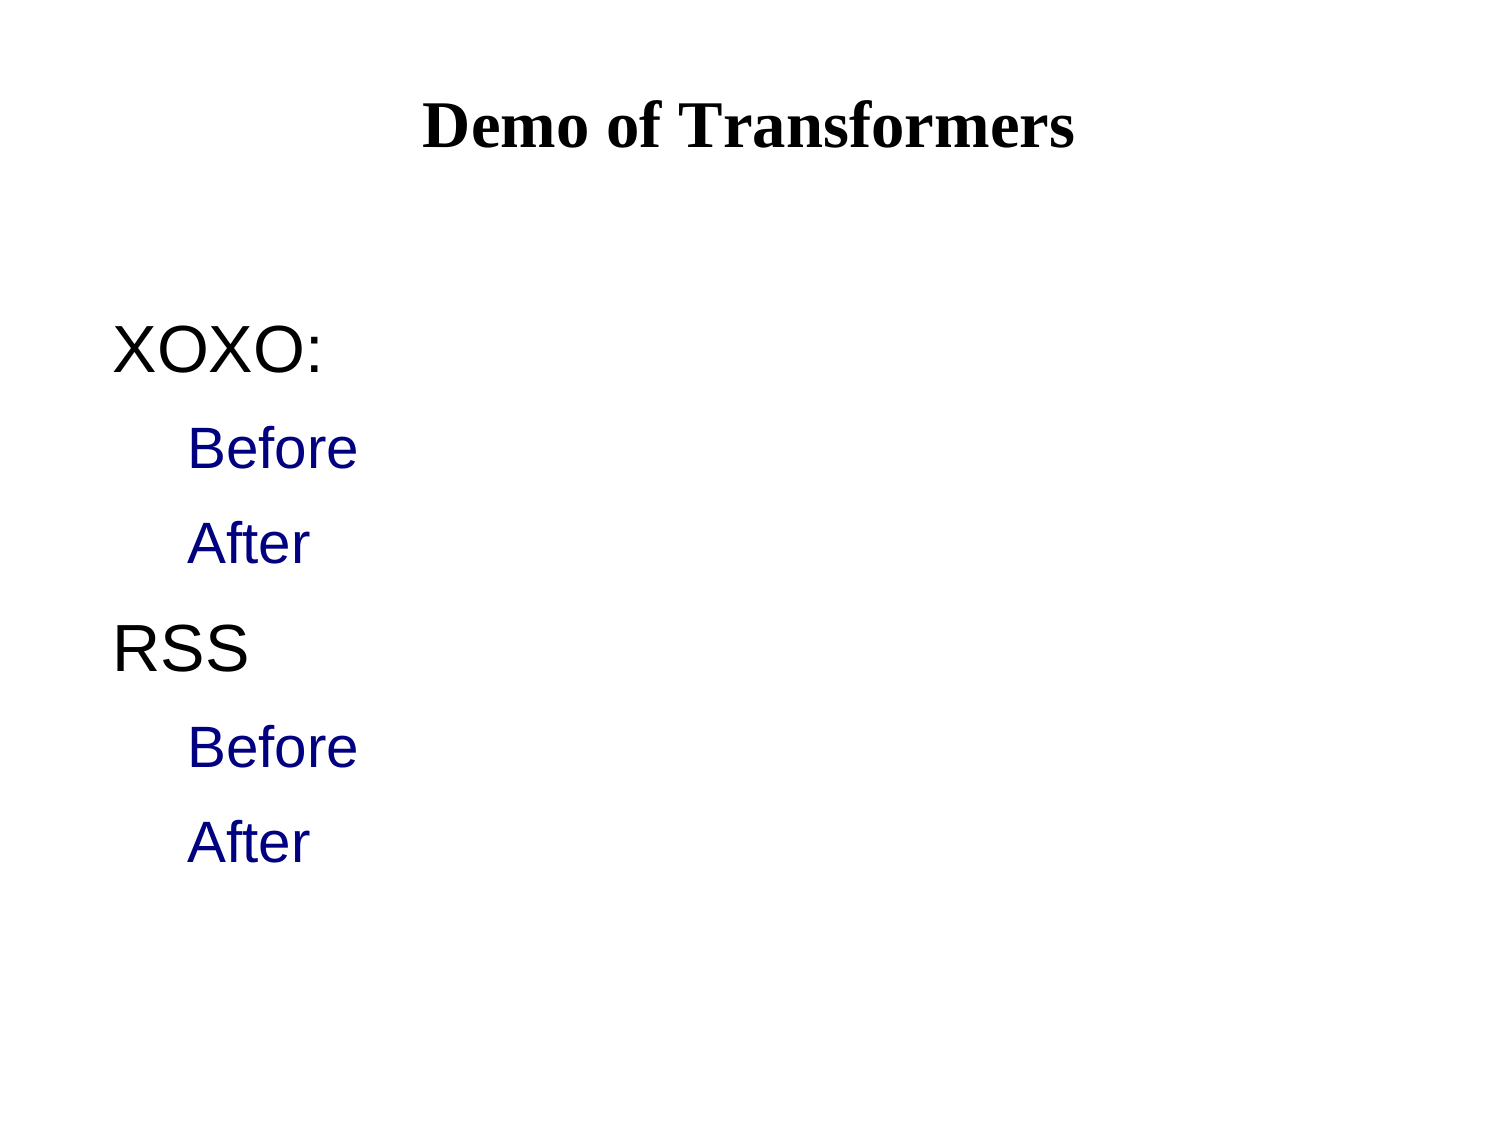

# Demo of Transformers
XOXO:
Before
After
RSS
Before
After